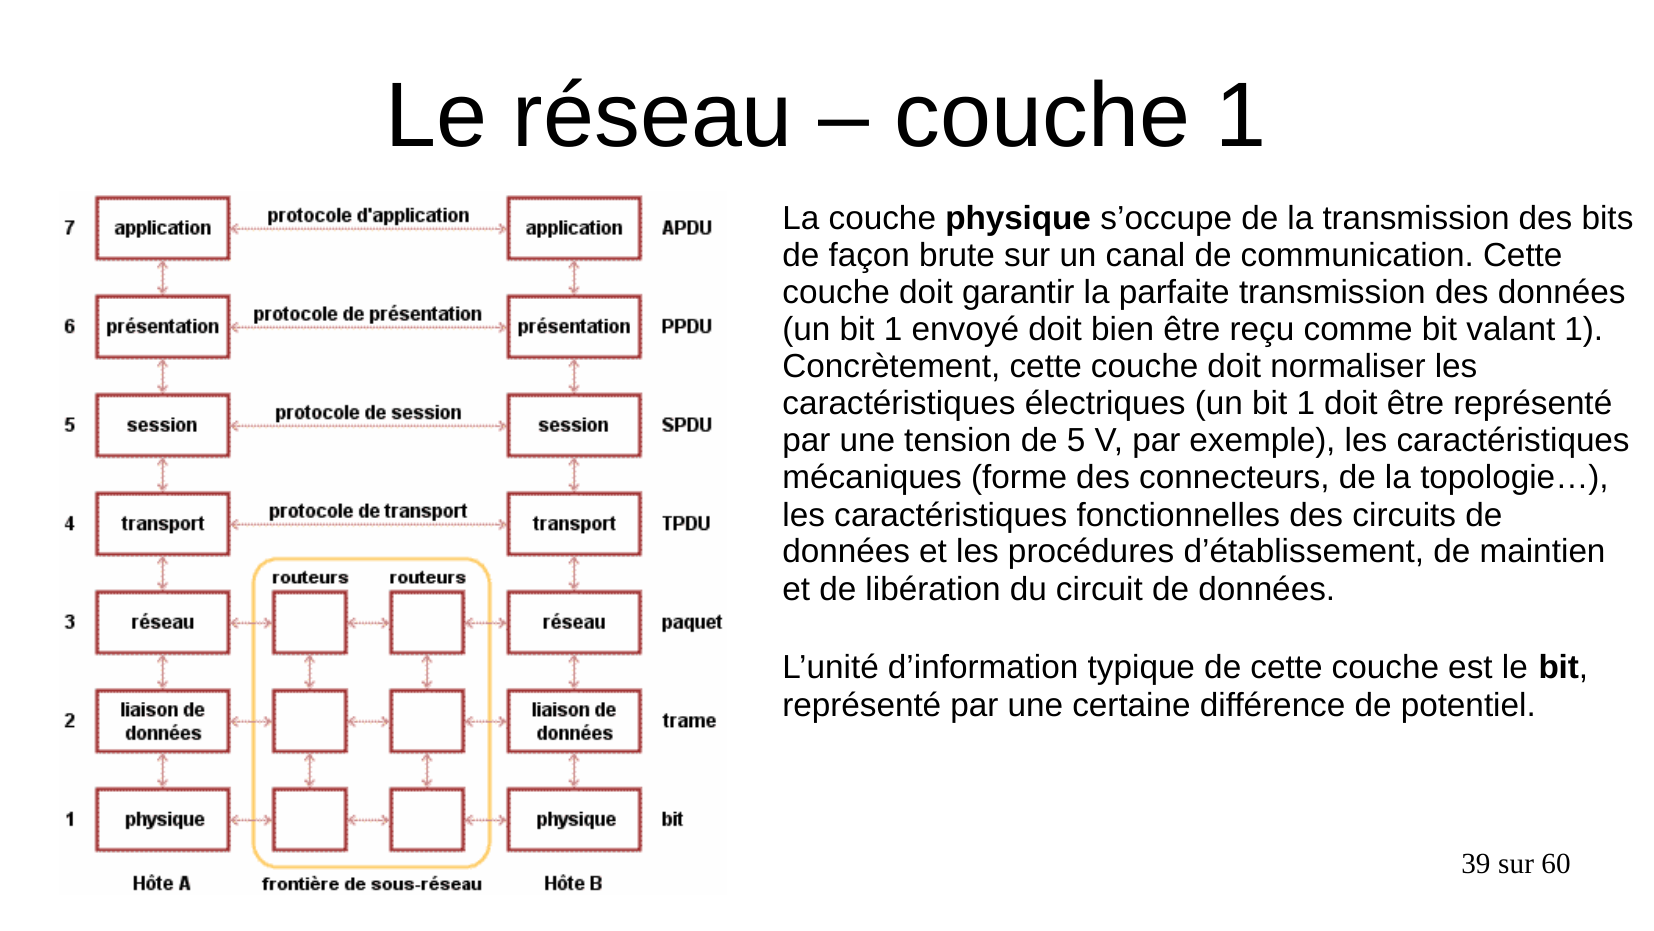

# Le réseau – couche 1
La couche physique s’occupe de la transmission des bits de façon brute sur un canal de communication. Cette couche doit garantir la parfaite transmission des données (un bit 1 envoyé doit bien être reçu comme bit valant 1). Concrètement, cette couche doit normaliser les caractéristiques électriques (un bit 1 doit être représenté par une tension de 5 V, par exemple), les caractéristiques mécaniques (forme des connecteurs, de la topologie…), les caractéristiques fonctionnelles des circuits de données et les procédures d’établissement, de maintien et de libération du circuit de données.
L’unité d’information typique de cette couche est le bit, représenté par une certaine différence de potentiel.
39